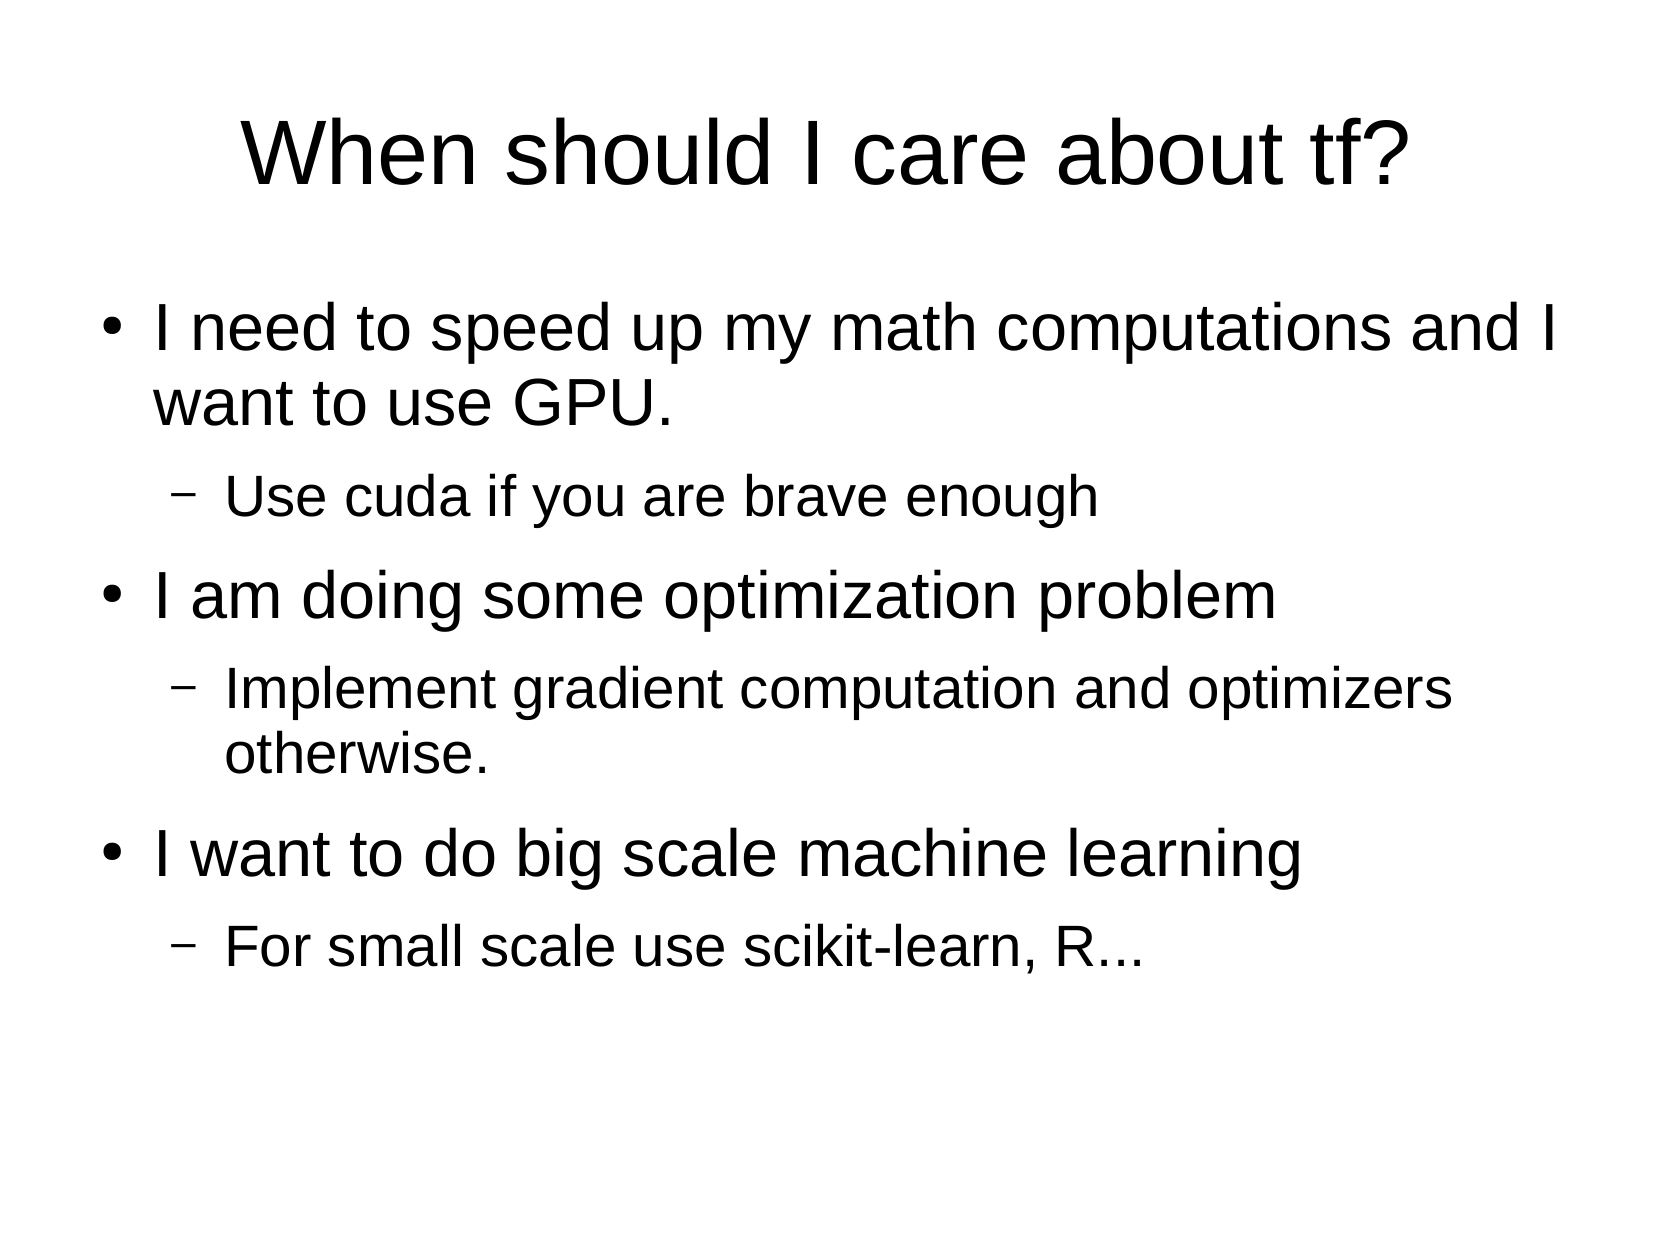

# When should I care about tf?
I need to speed up my math computations and I want to use GPU.
Use cuda if you are brave enough
I am doing some optimization problem
Implement gradient computation and optimizers otherwise.
I want to do big scale machine learning
For small scale use scikit-learn, R...